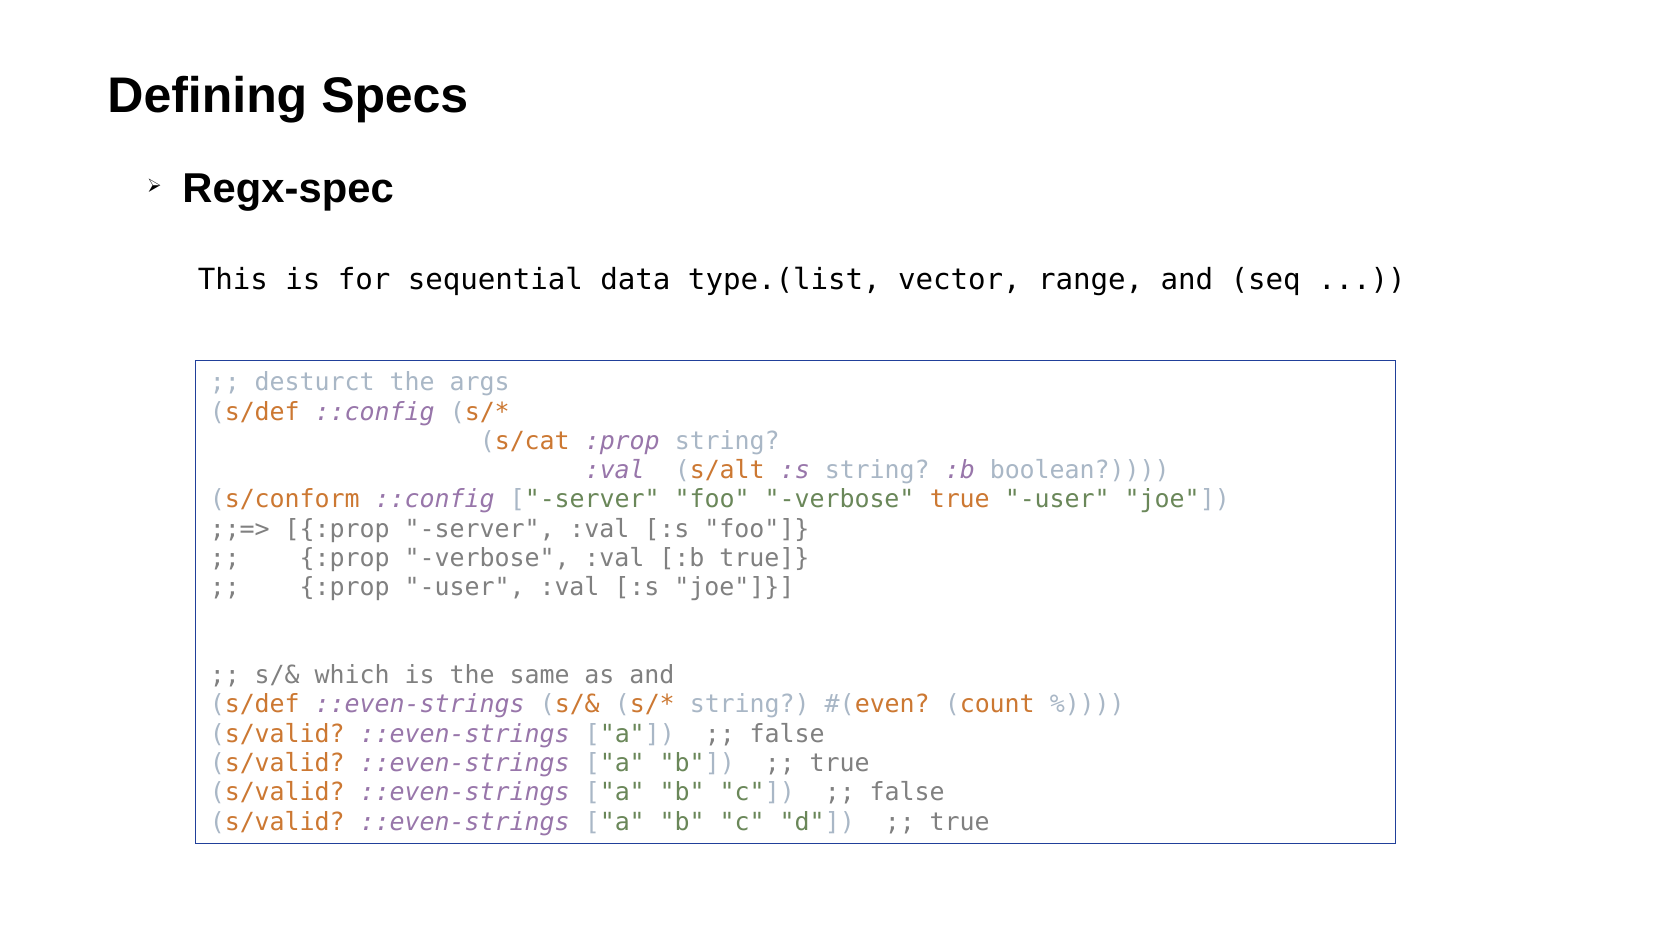

Defining Specs
Regx-spec
This is for sequential data type.(list, vector, range, and (seq ...))
;; desturct the args
(s/def ::config (s/*
 (s/cat :prop string?
 :val (s/alt :s string? :b boolean?))))
(s/conform ::config ["-server" "foo" "-verbose" true "-user" "joe"])
;;=> [{:prop "-server", :val [:s "foo"]}
;; {:prop "-verbose", :val [:b true]}
;; {:prop "-user", :val [:s "joe"]}]
;; s/& which is the same as and
(s/def ::even-strings (s/& (s/* string?) #(even? (count %))))
(s/valid? ::even-strings ["a"]) ;; false
(s/valid? ::even-strings ["a" "b"]) ;; true
(s/valid? ::even-strings ["a" "b" "c"]) ;; false
(s/valid? ::even-strings ["a" "b" "c" "d"]) ;; true